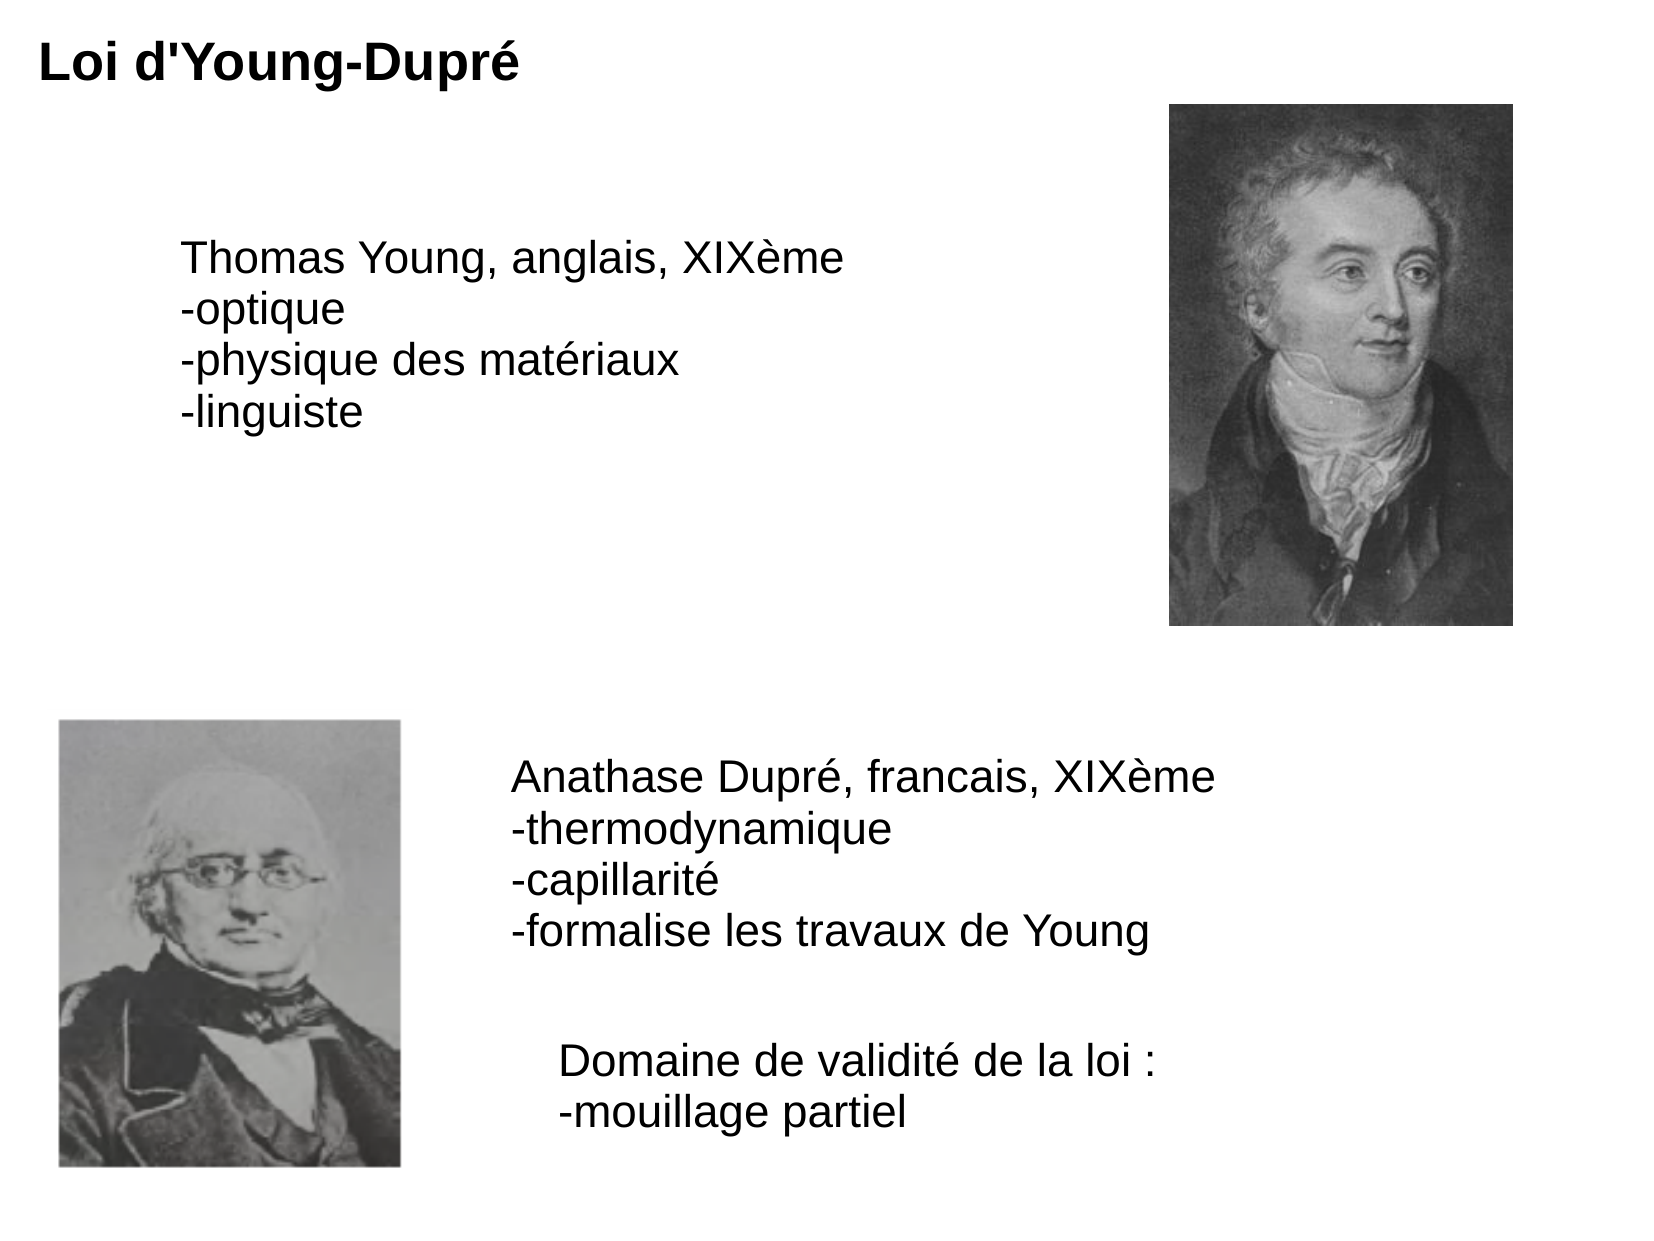

Loi d'Young-Dupré
Thomas Young, anglais, XIXème
-optique
-physique des matériaux
-linguiste
Anathase Dupré, francais, XIXème
-thermodynamique
-capillarité
-formalise les travaux de Young
Domaine de validité de la loi :
-mouillage partiel